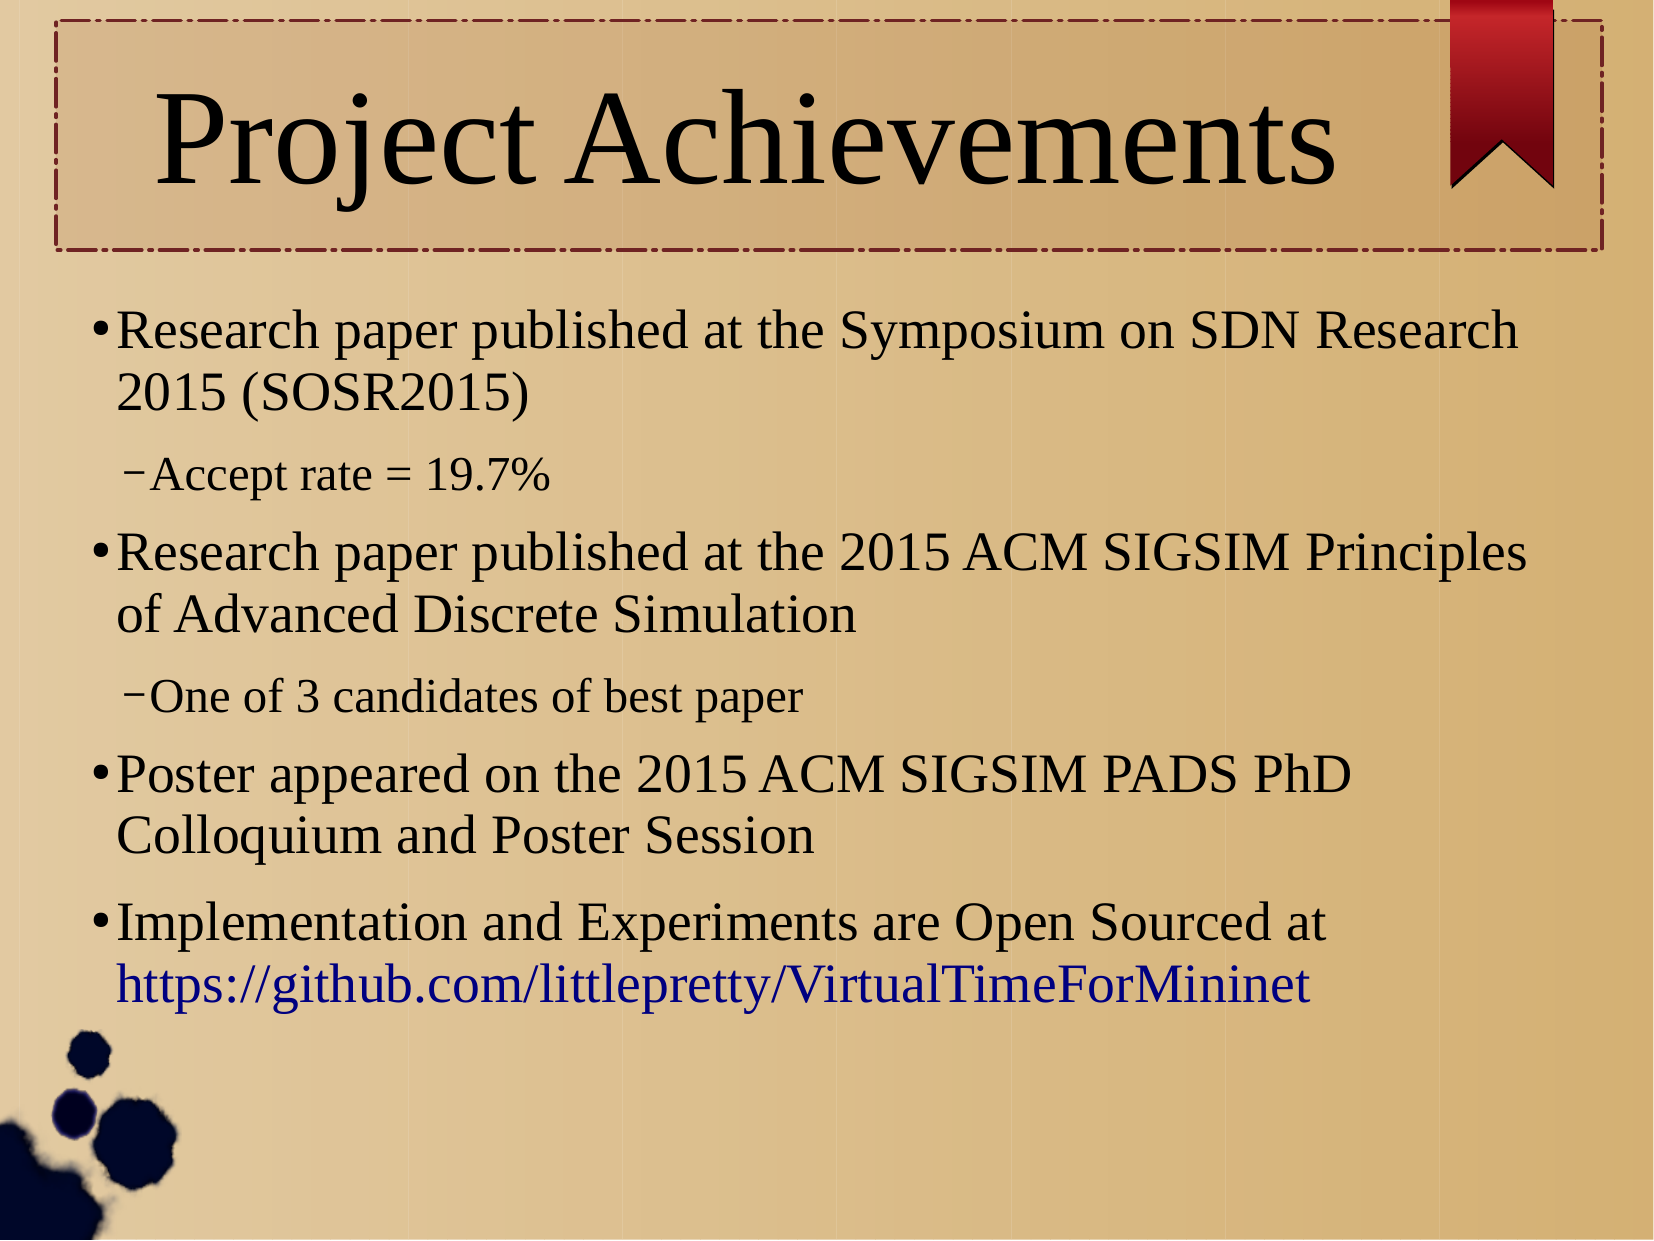

# Project Achievements
Research paper published at the Symposium on SDN Research 2015 (SOSR2015)
Accept rate = 19.7%
Research paper published at the 2015 ACM SIGSIM Principles of Advanced Discrete Simulation
One of 3 candidates of best paper
Poster appeared on the 2015 ACM SIGSIM PADS PhD Colloquium and Poster Session
Implementation and Experiments are Open Sourced at https://github.com/littlepretty/VirtualTimeForMininet